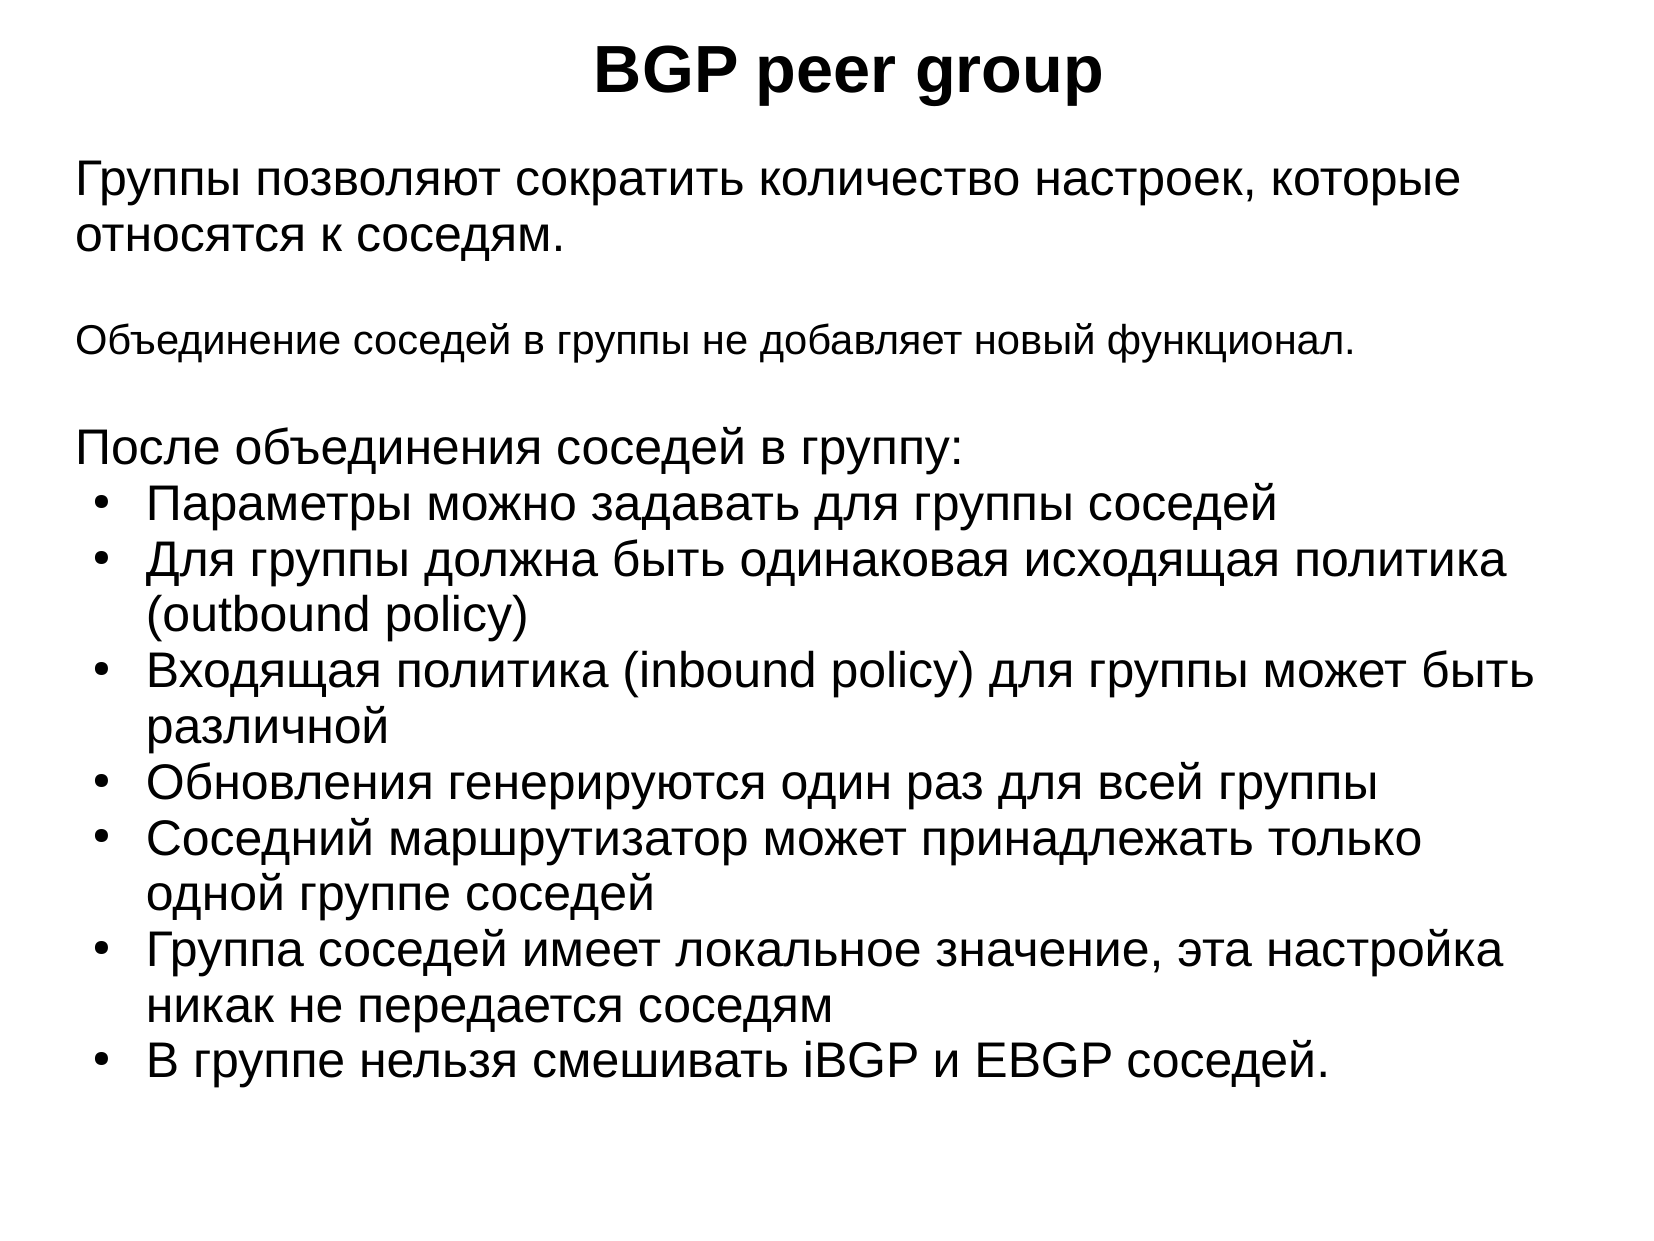

BGP peer group
# Группы позволяют сократить количество настроек, которые относятся к соседям.
Объединение соседей в группы не добавляет новый функционал.
После объединения соседей в группу:
Параметры можно задавать для группы соседей
Для группы должна быть одинаковая исходящая политика (outbound policy)
Входящая политика (inbound policy) для группы может быть различной
Обновления генерируются один раз для всей группы
Соседний маршрутизатор может принадлежать только одной группе соседей
Группа соседей имеет локальное значение, эта настройка никак не передается соседям
В группе нельзя смешивать iBGP и EBGP соседей.